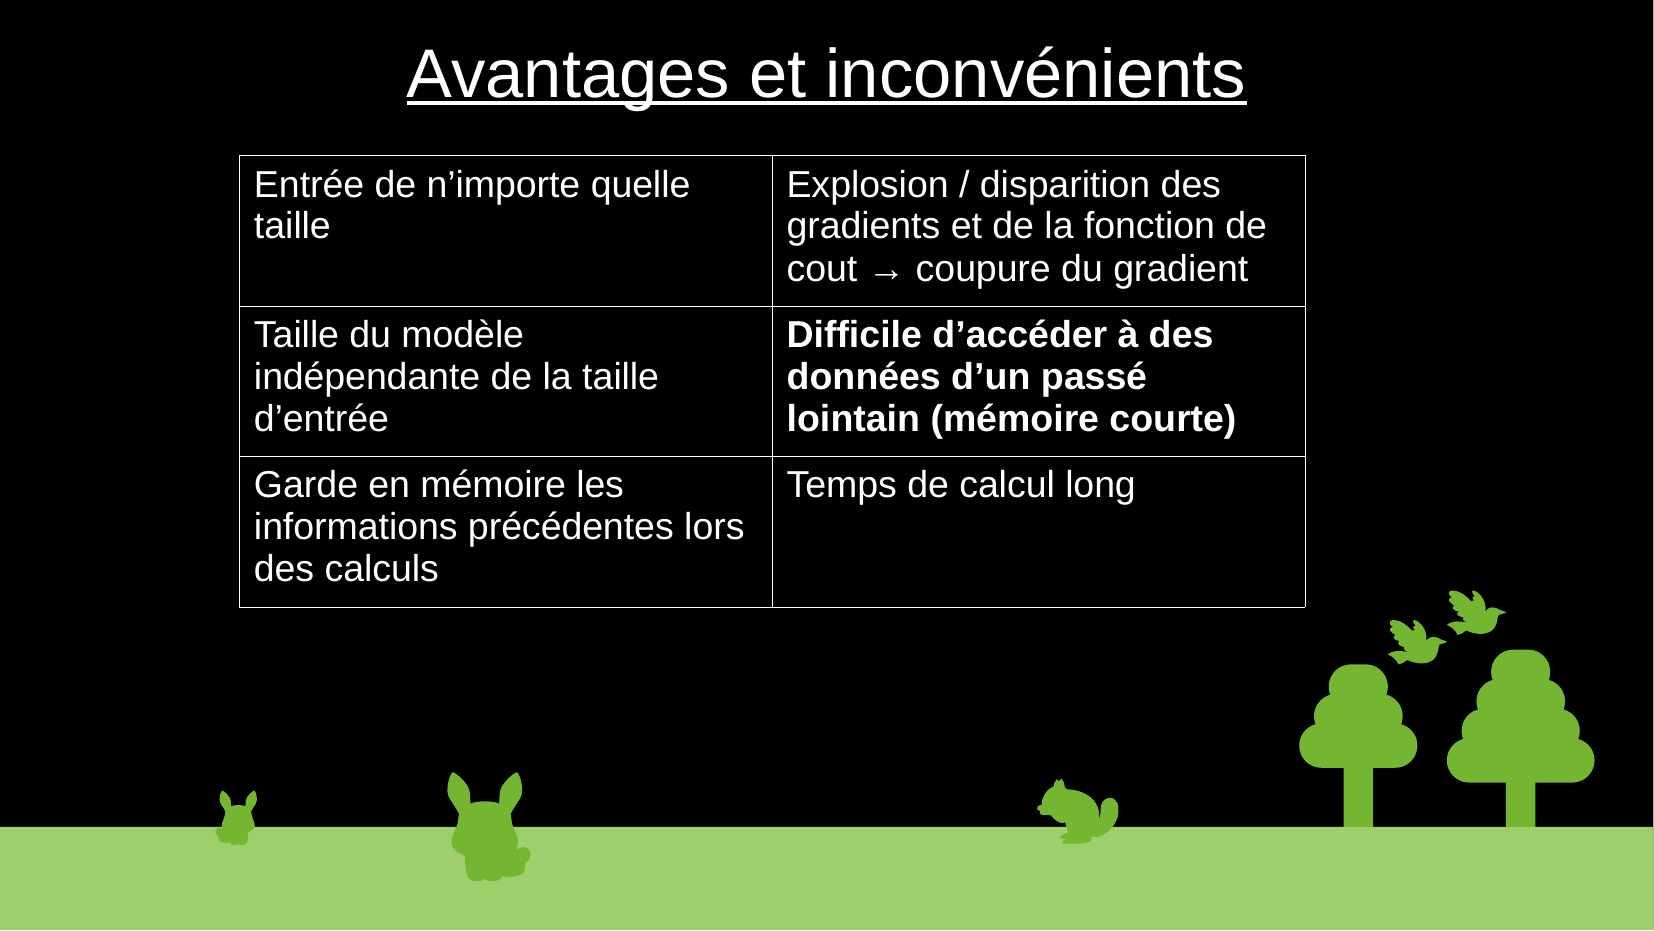

# Avantages et inconvénients
| Entrée de n’importe quelle taille | Explosion / disparition des gradients et de la fonction de cout → coupure du gradient |
| --- | --- |
| Taille du modèle indépendante de la taille d’entrée | Difficile d’accéder à des données d’un passé lointain (mémoire courte) |
| Garde en mémoire les informations précédentes lors des calculs | Temps de calcul long |